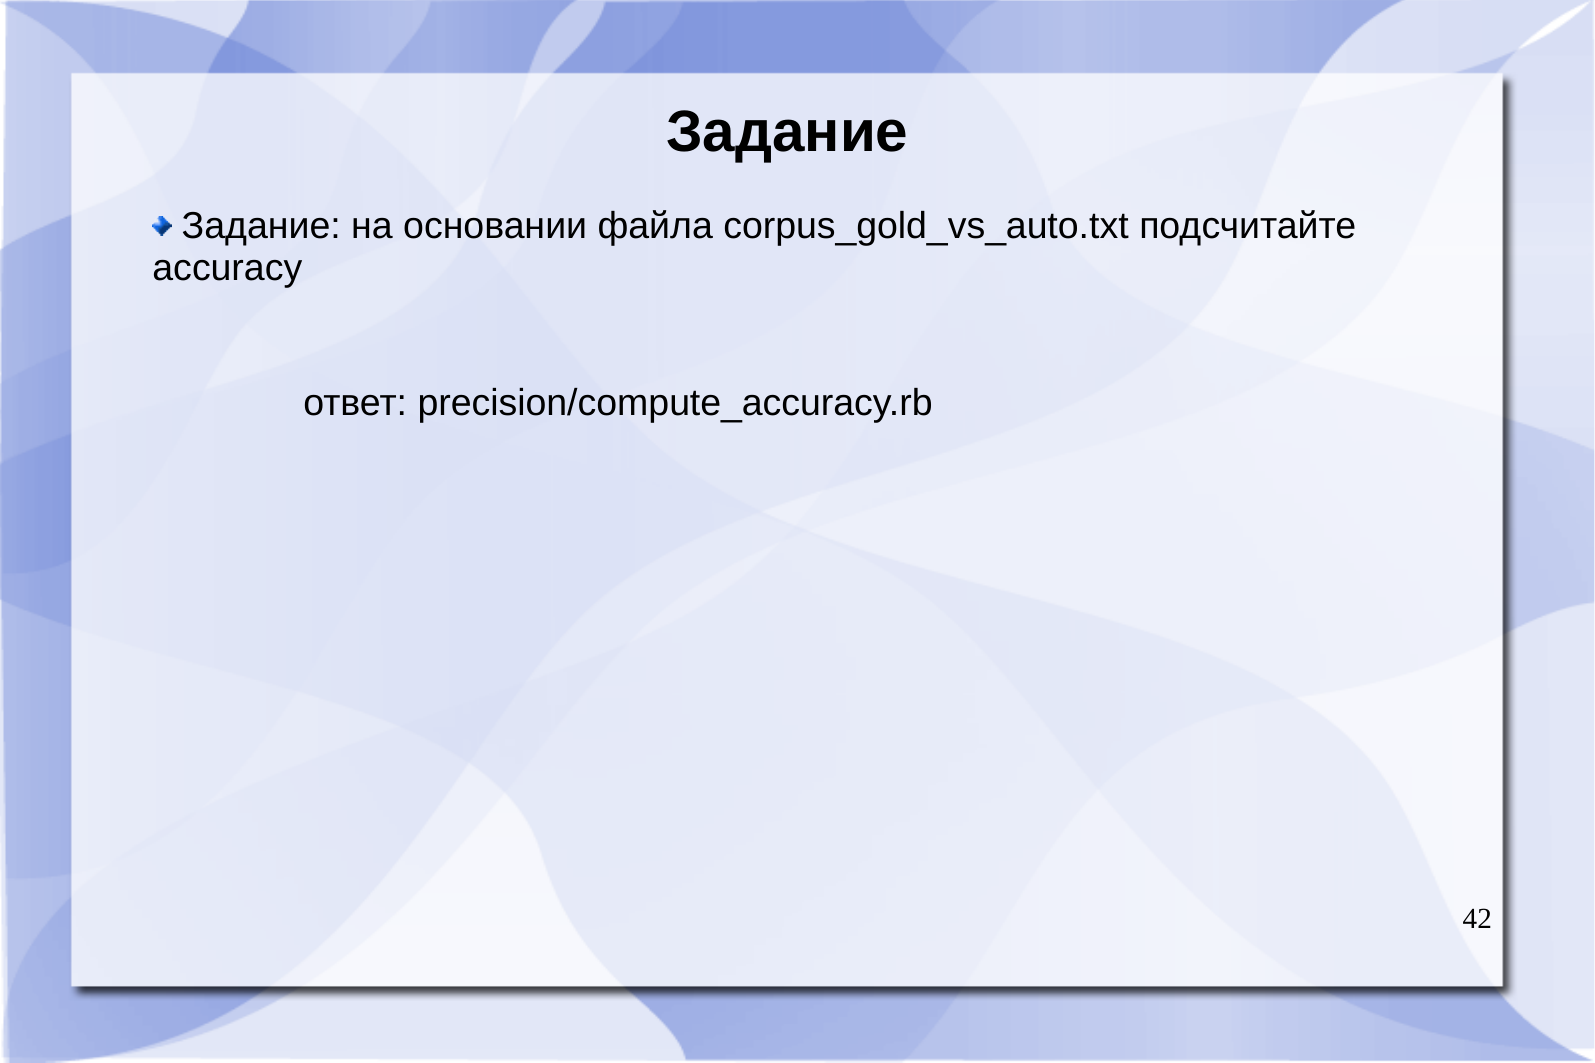

# Задание
 Задание: на основании файла corpus_gold_vs_auto.txt подсчитайте accuracy
ответ: precision/compute_accuracy.rb
42